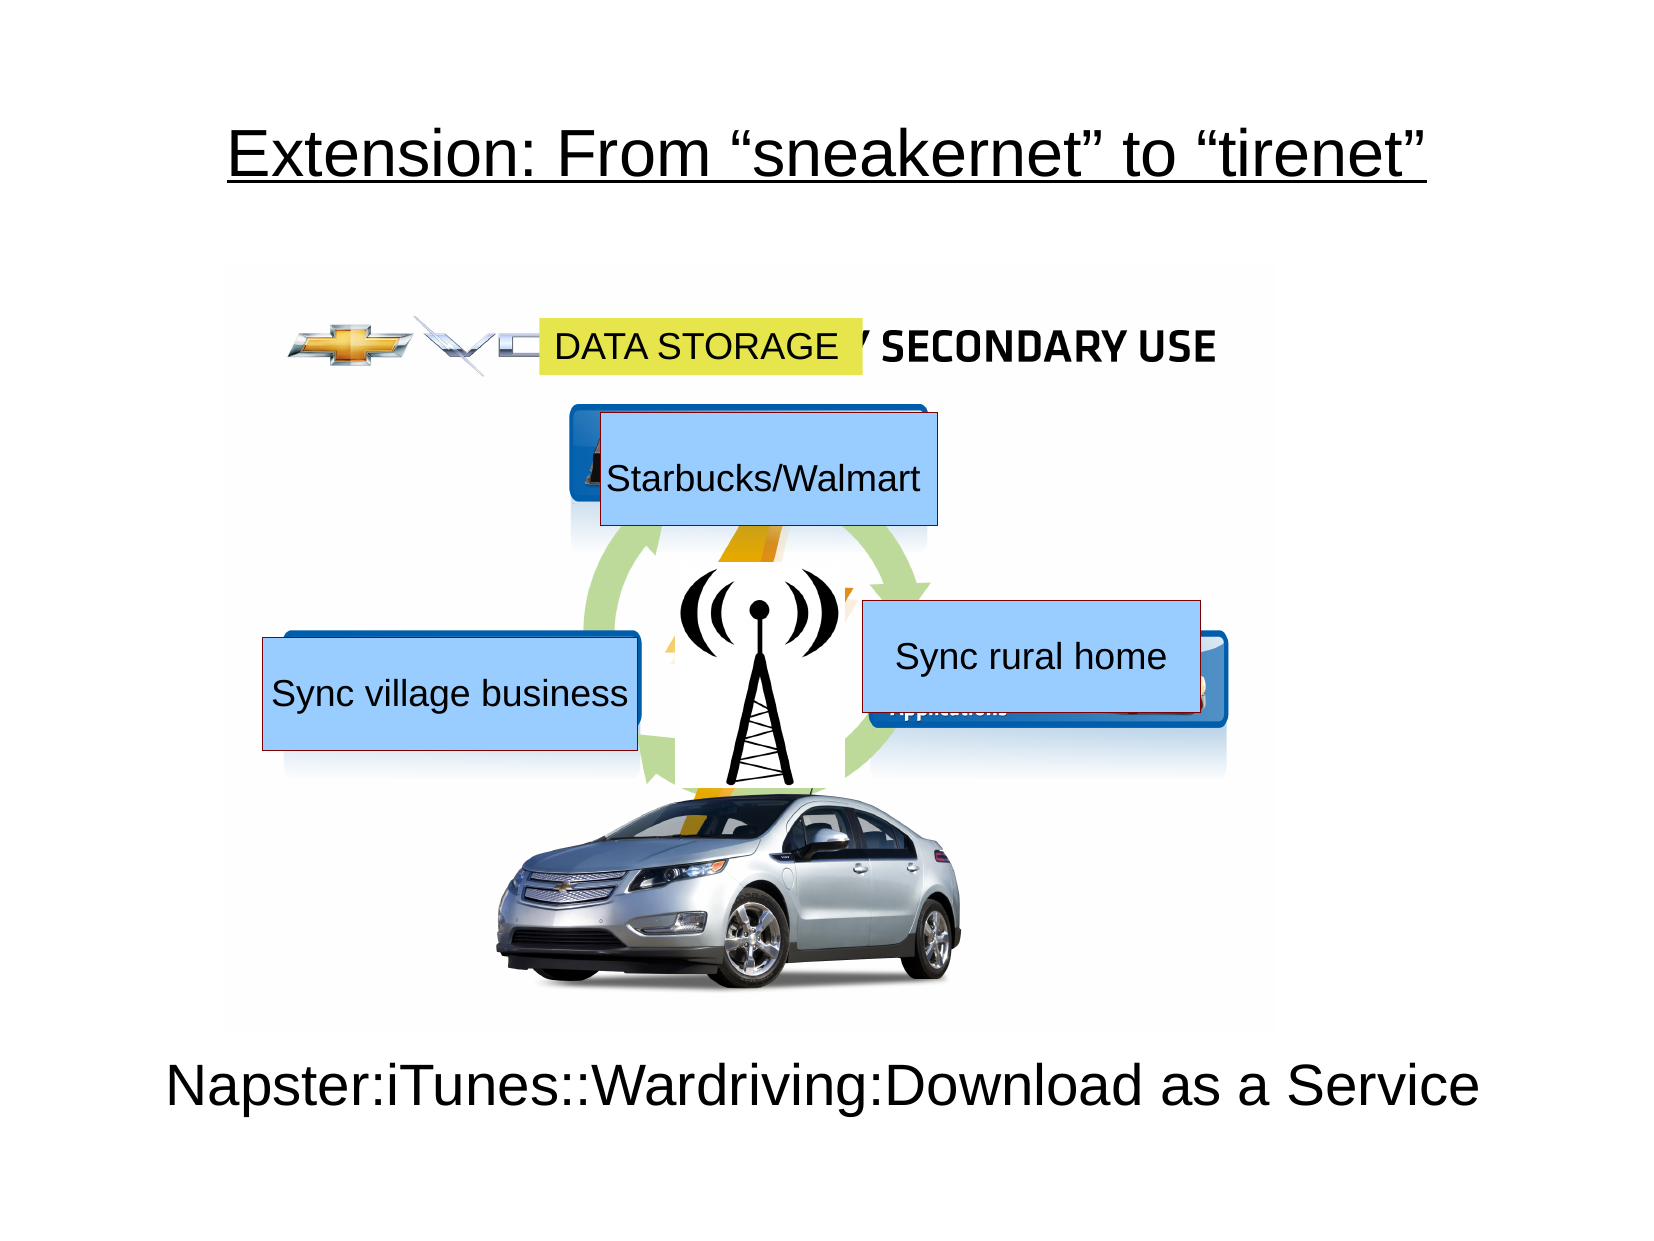

# Extension: From “sneakernet” to “tirenet”
DATA STORAGE
Starbucks/Walmart
Sync rural home
Sync village business
Napster:iTunes::Wardriving:Download as a Service